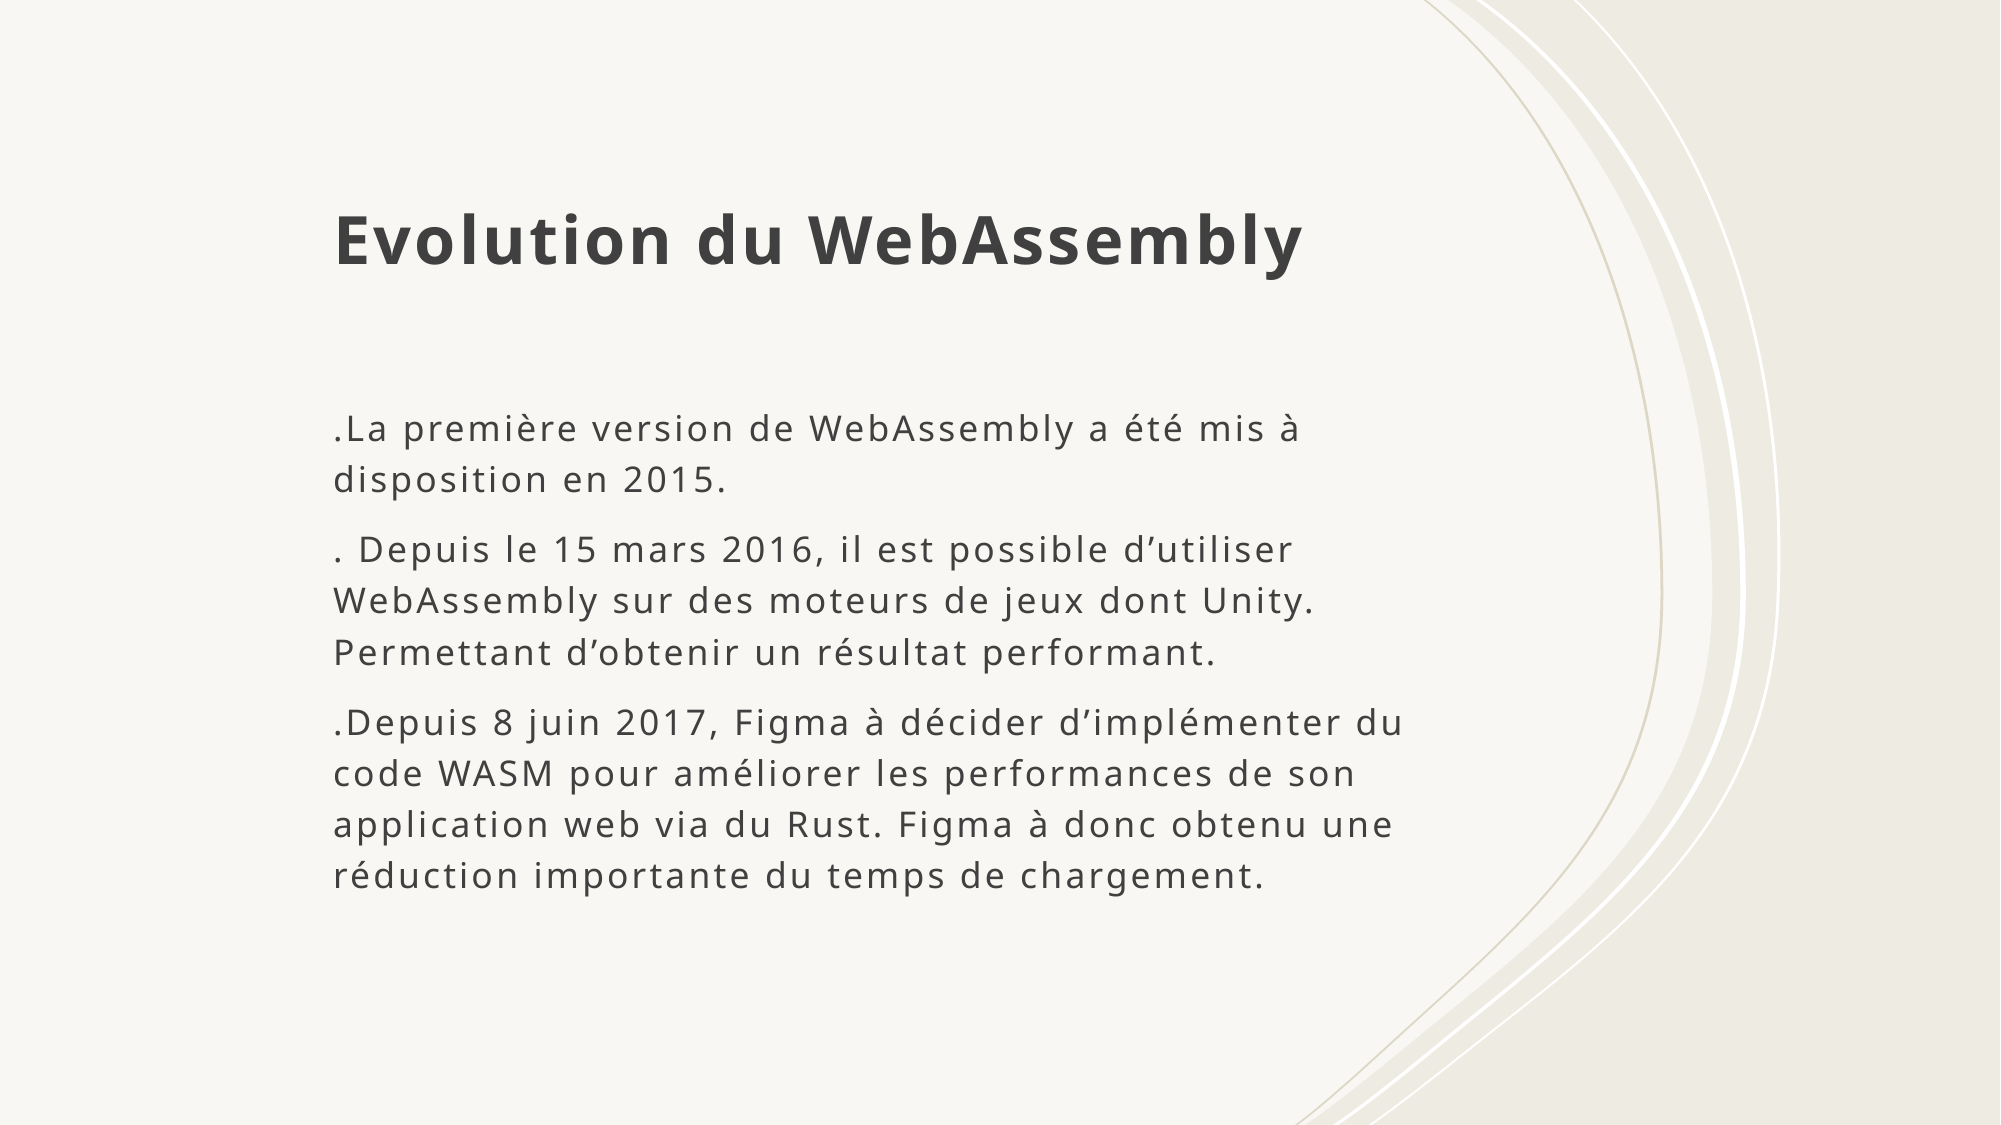

# Evolution du WebAssembly
.La première version de WebAssembly a été mis à disposition en 2015.
. Depuis le 15 mars 2016, il est possible d’utiliser WebAssembly sur des moteurs de jeux dont Unity. Permettant d’obtenir un résultat performant.
.Depuis 8 juin 2017, Figma à décider d’implémenter du code WASM pour améliorer les performances de son application web via du Rust. Figma à donc obtenu une réduction importante du temps de chargement.